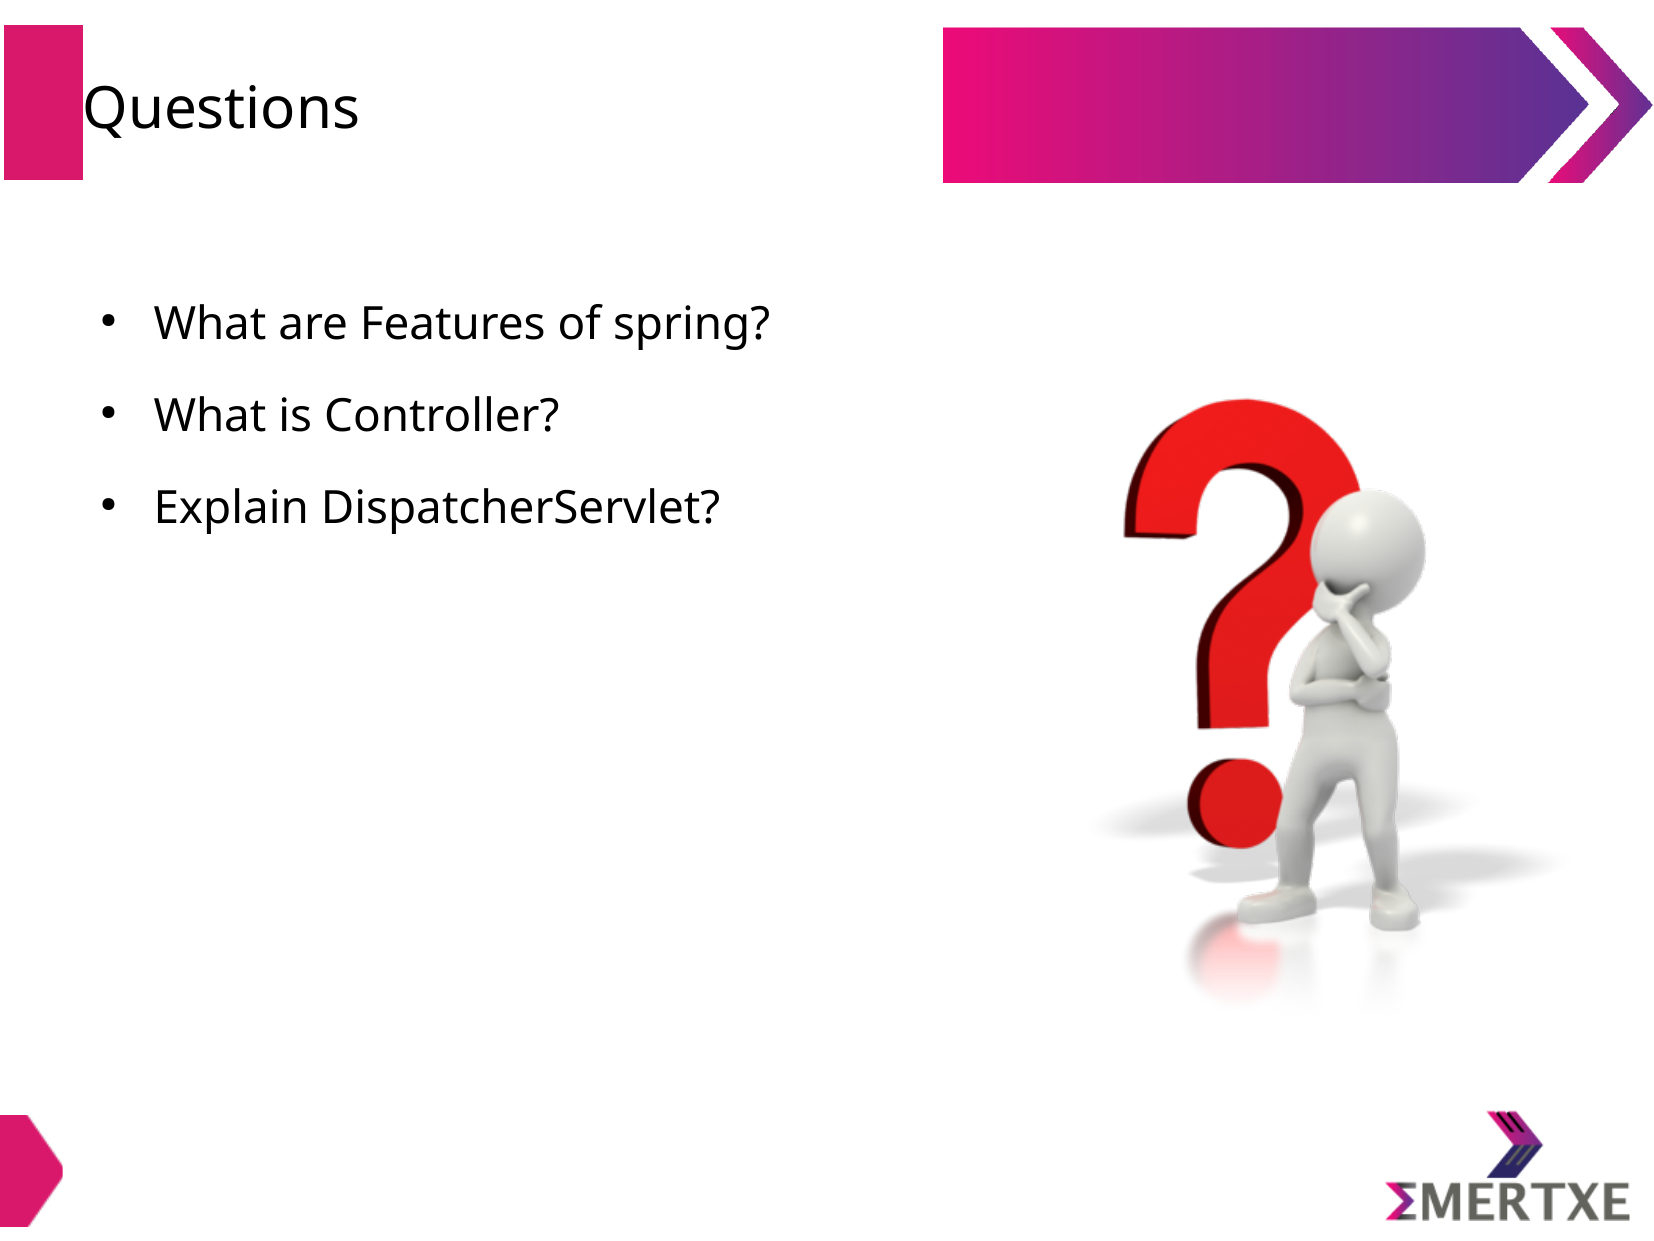

# Questions
What are Features of spring?
What is Controller?
Explain DispatcherServlet?